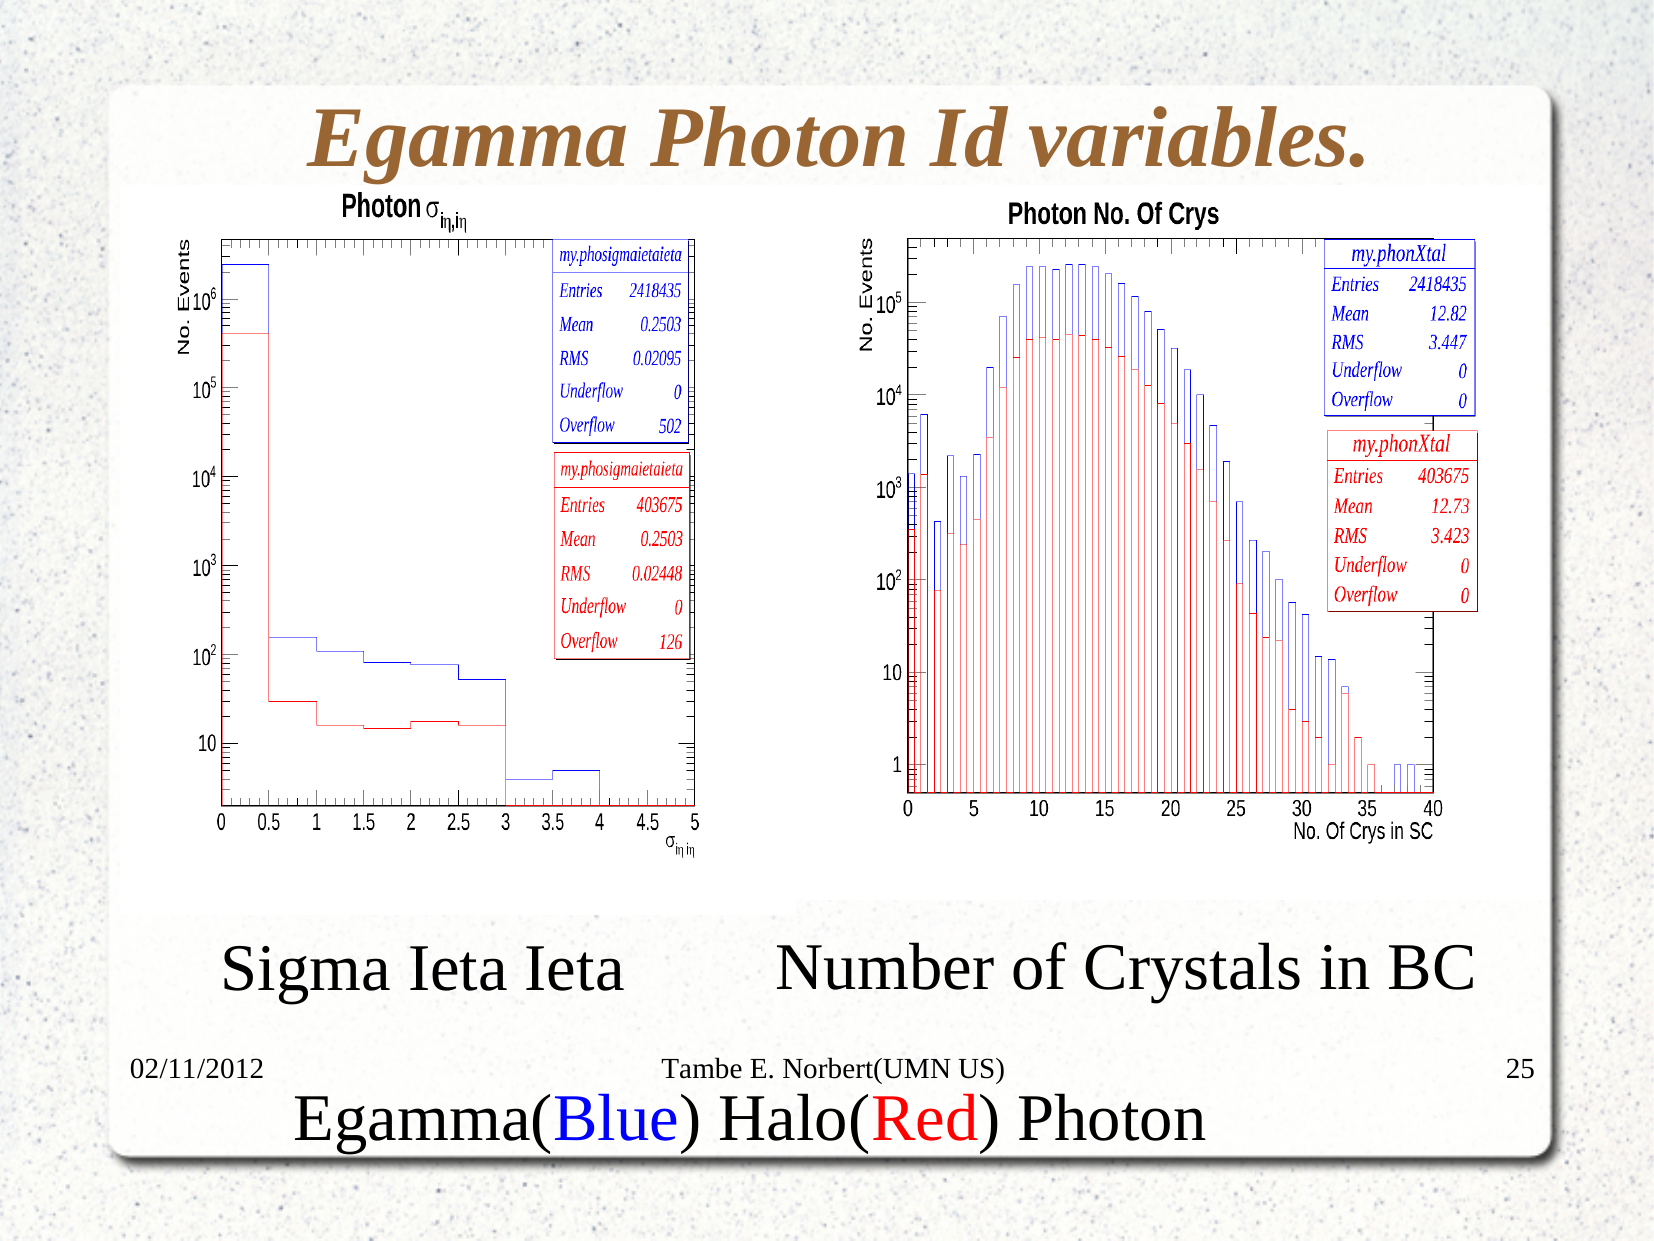

# Egamma Photon Id variables.
Number of Crystals in BC
Sigma Ieta Ieta
02/11/2012
Tambe E. Norbert(UMN US)
25
Egamma(Blue) Halo(Red) Photon